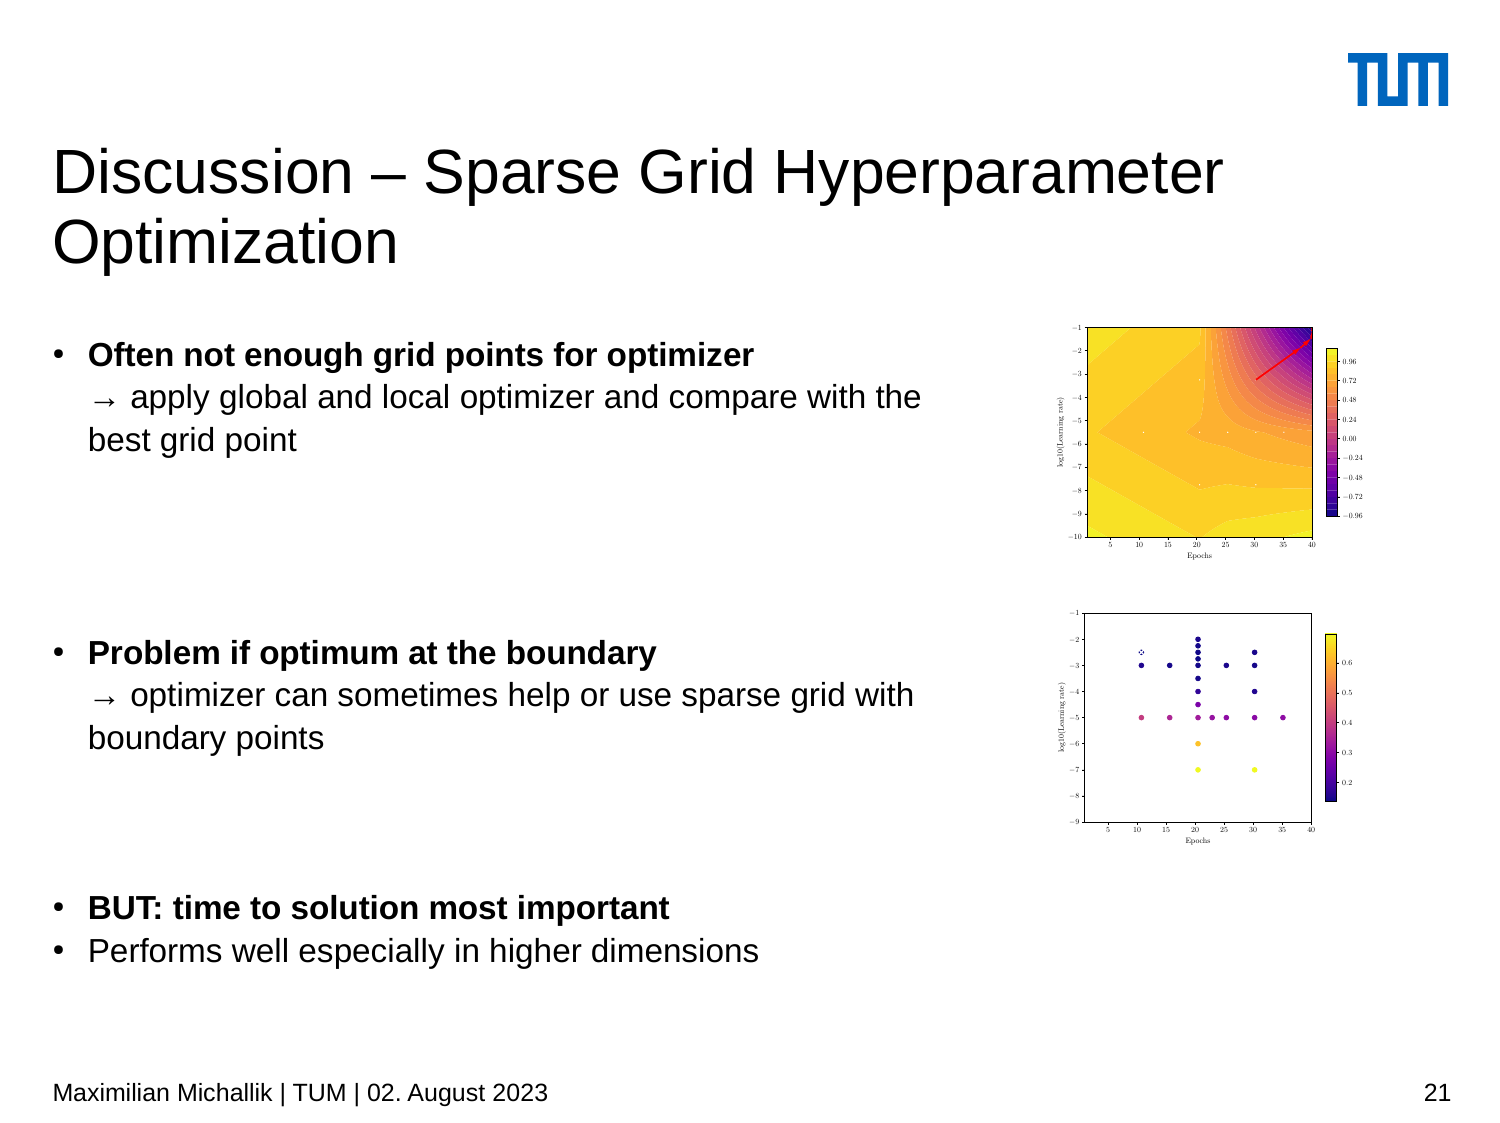

# Discussion – Sparse Grid Hyperparameter Optimization
Often not enough grid points for optimizer
→ apply global and local optimizer and compare with the best grid point
Problem if optimum at the boundary
→ optimizer can sometimes help or use sparse grid with boundary points
BUT: time to solution most important
Performs well especially in higher dimensions
Maximilian Michallik | TUM | 02. August 2023
21